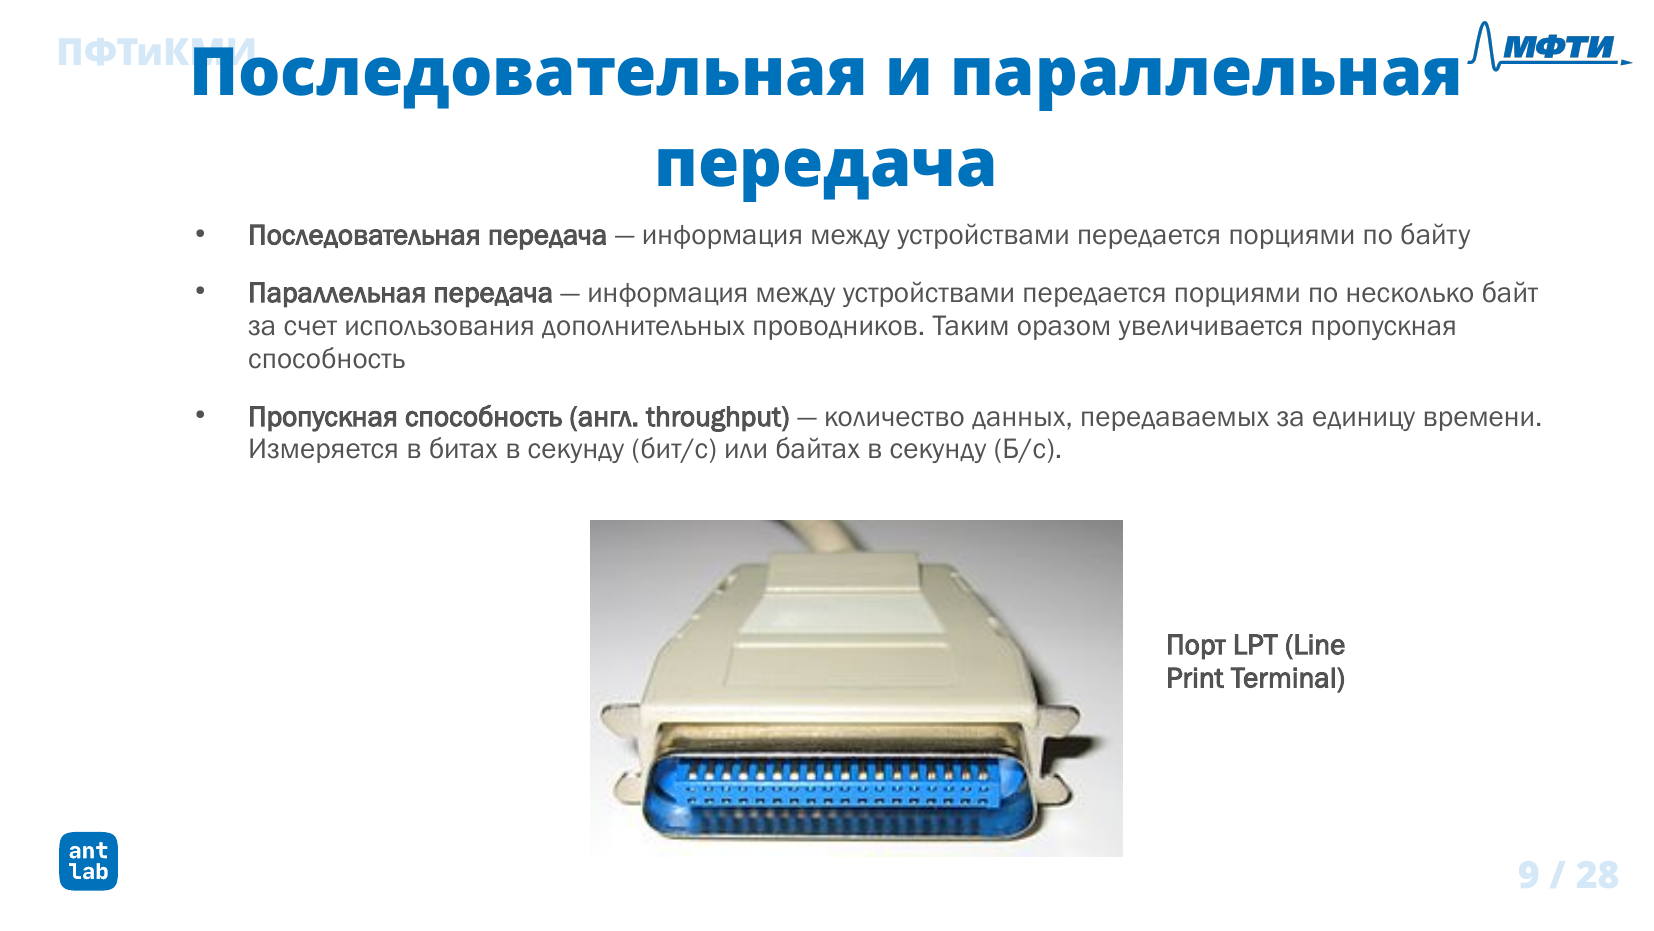

# Последовательная и параллельная передача
Последовательная передача — информация между устройствами передается порциями по байту
Параллельная передача — информация между устройствами передается порциями по несколько байт за счет использования дополнительных проводников. Таким оразом увеличивается пропускная способность
Пропускная способность (англ. throughput) — количество данных, передаваемых за единицу времени. Измеряется в битах в секунду (бит/с) или байтах в секунду (Б/с).
Порт LPT (Line Print Terminal)